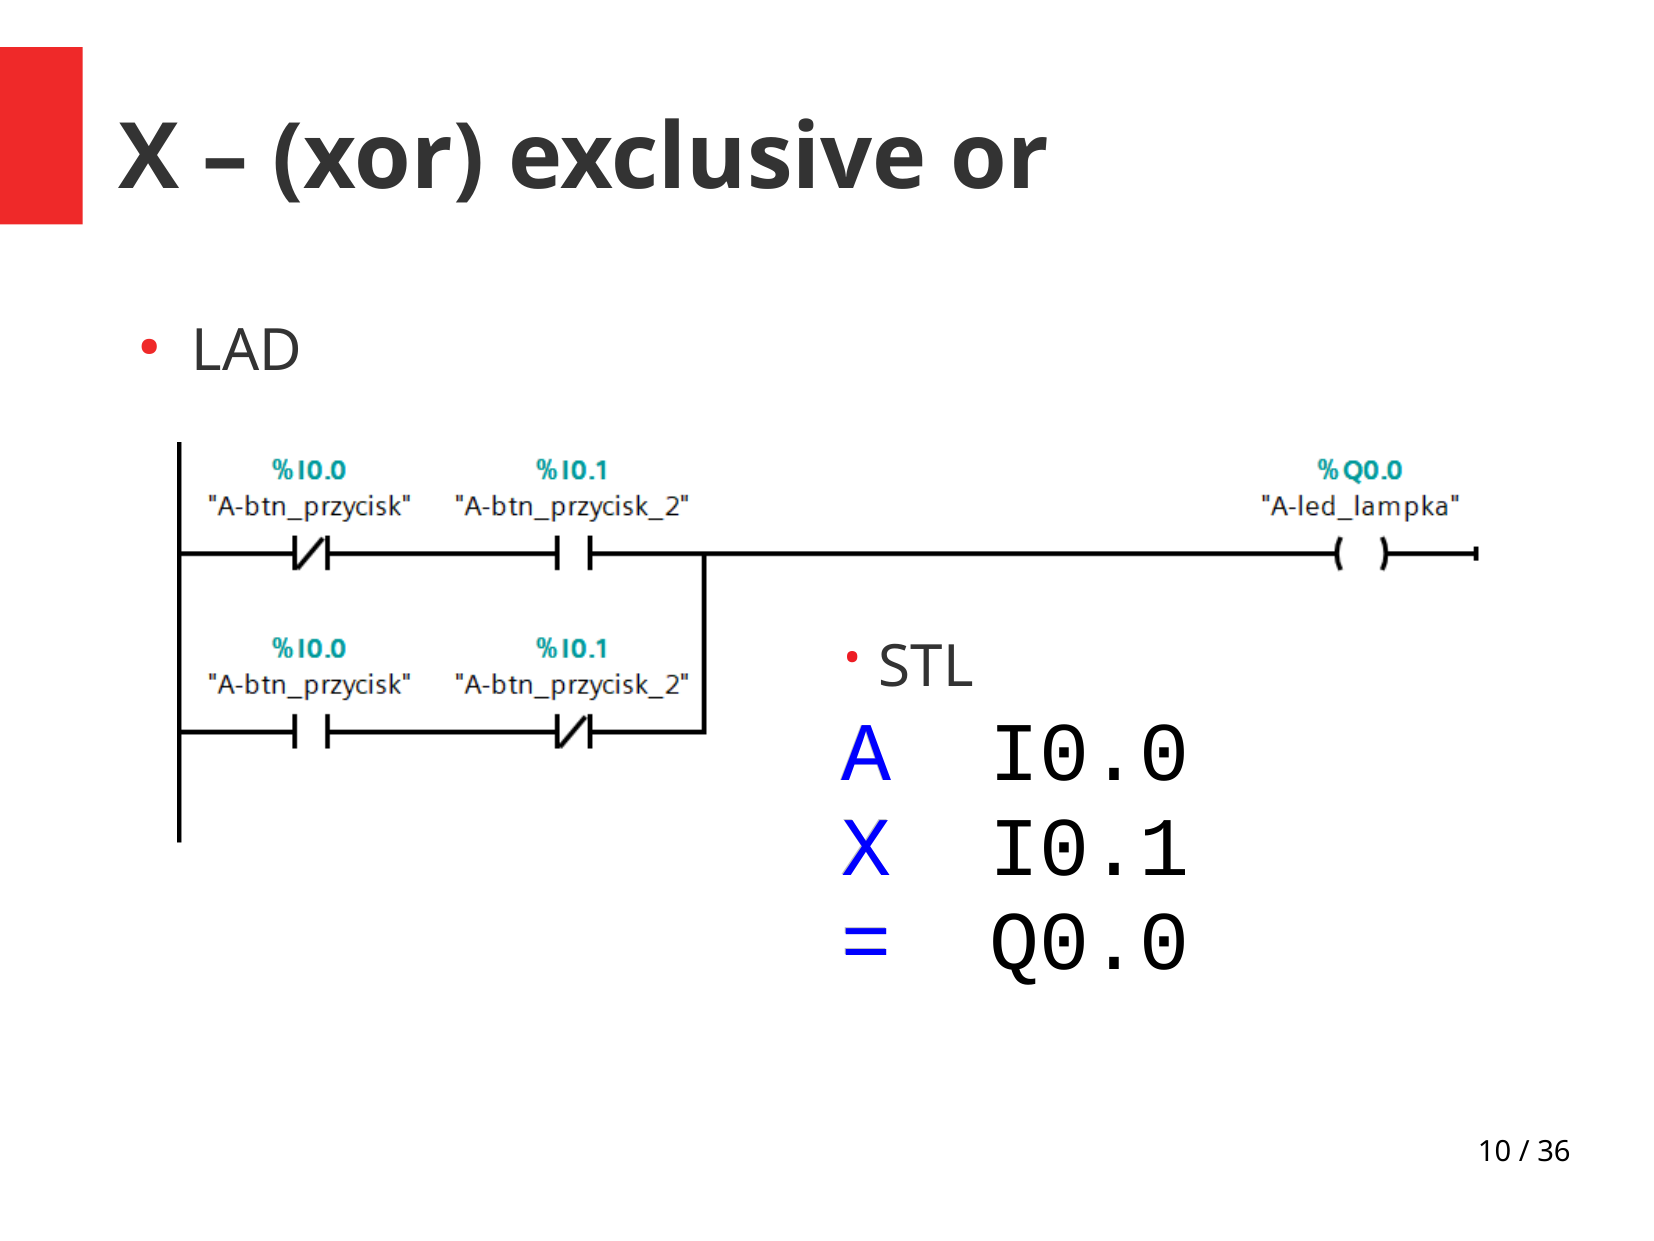

# X – (xor) exclusive or
LAD
· STL
A		I0.0
X		I0.1
=		Q0.0
10